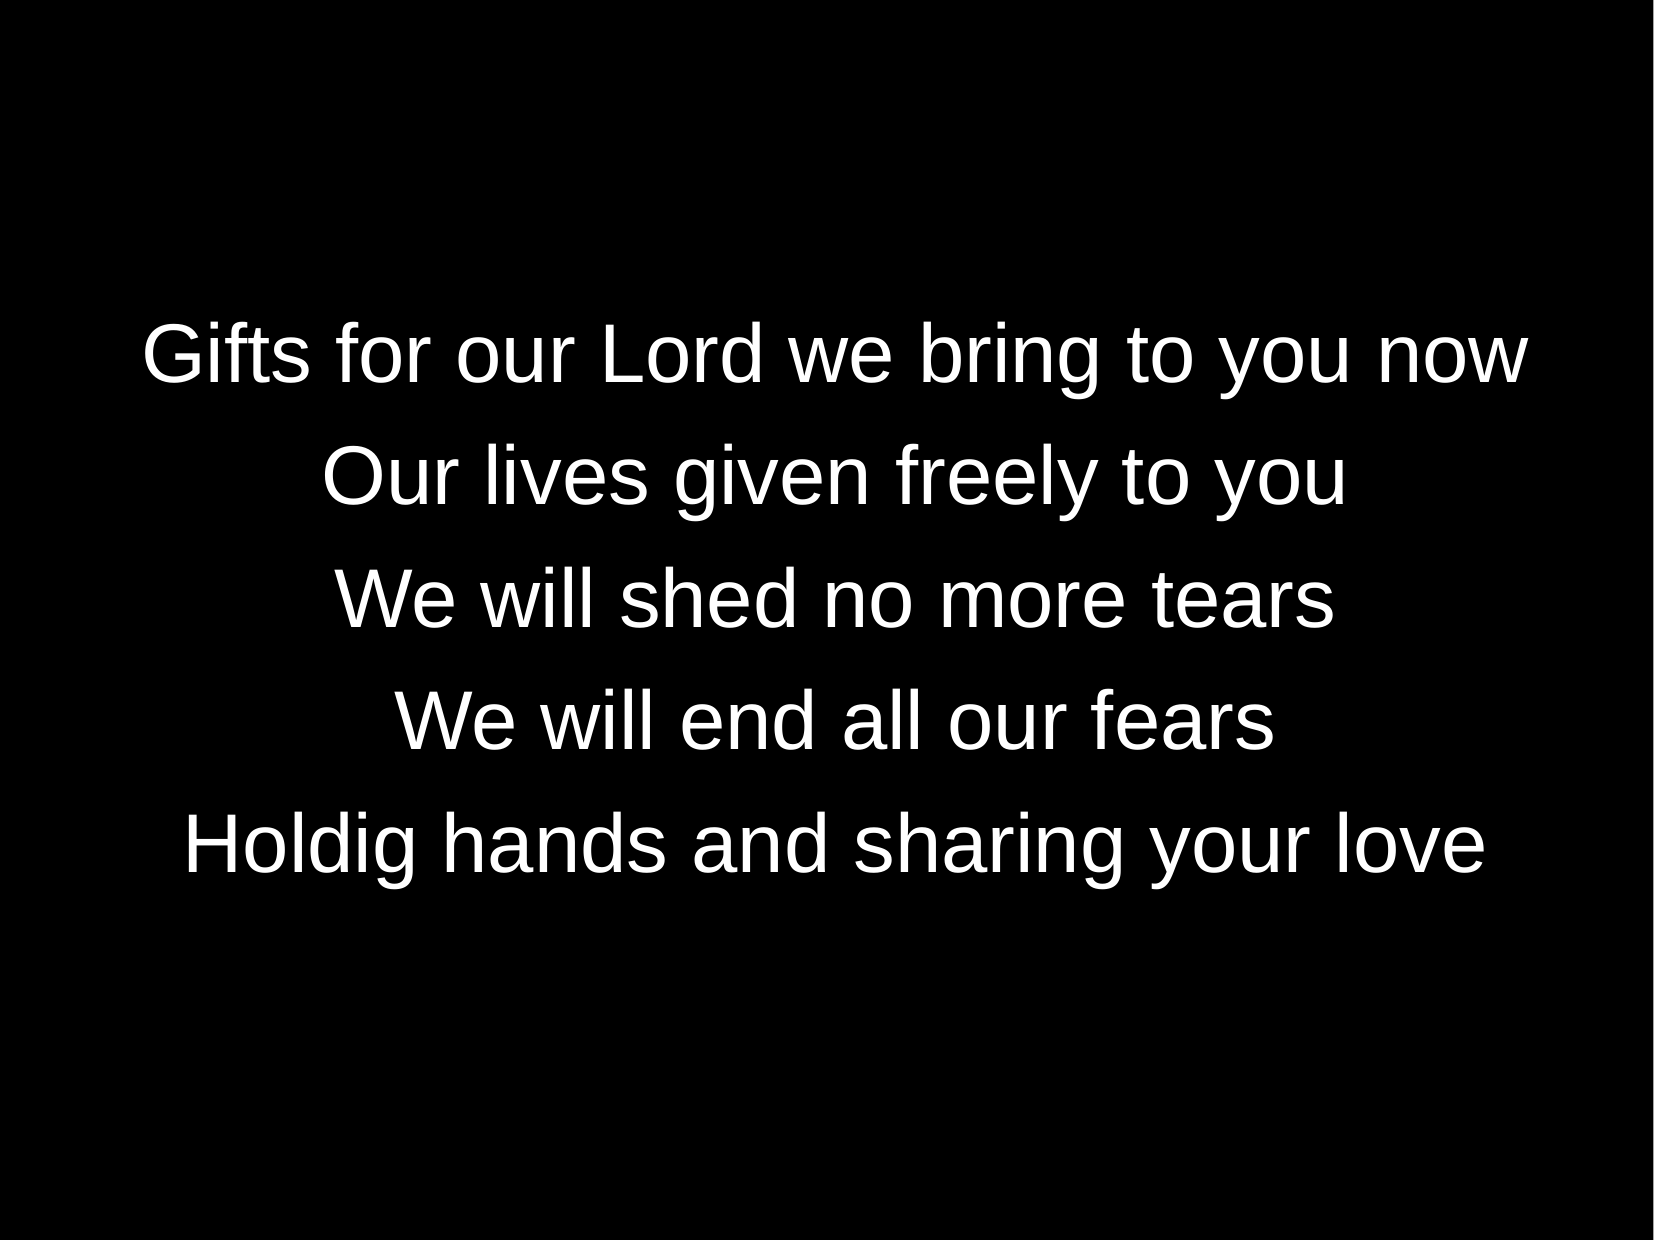

#
Gifts for our Lord we bring to you now
Our lives given freely to you
We will shed no more tears
We will end all our fears
Holdig hands and sharing your love